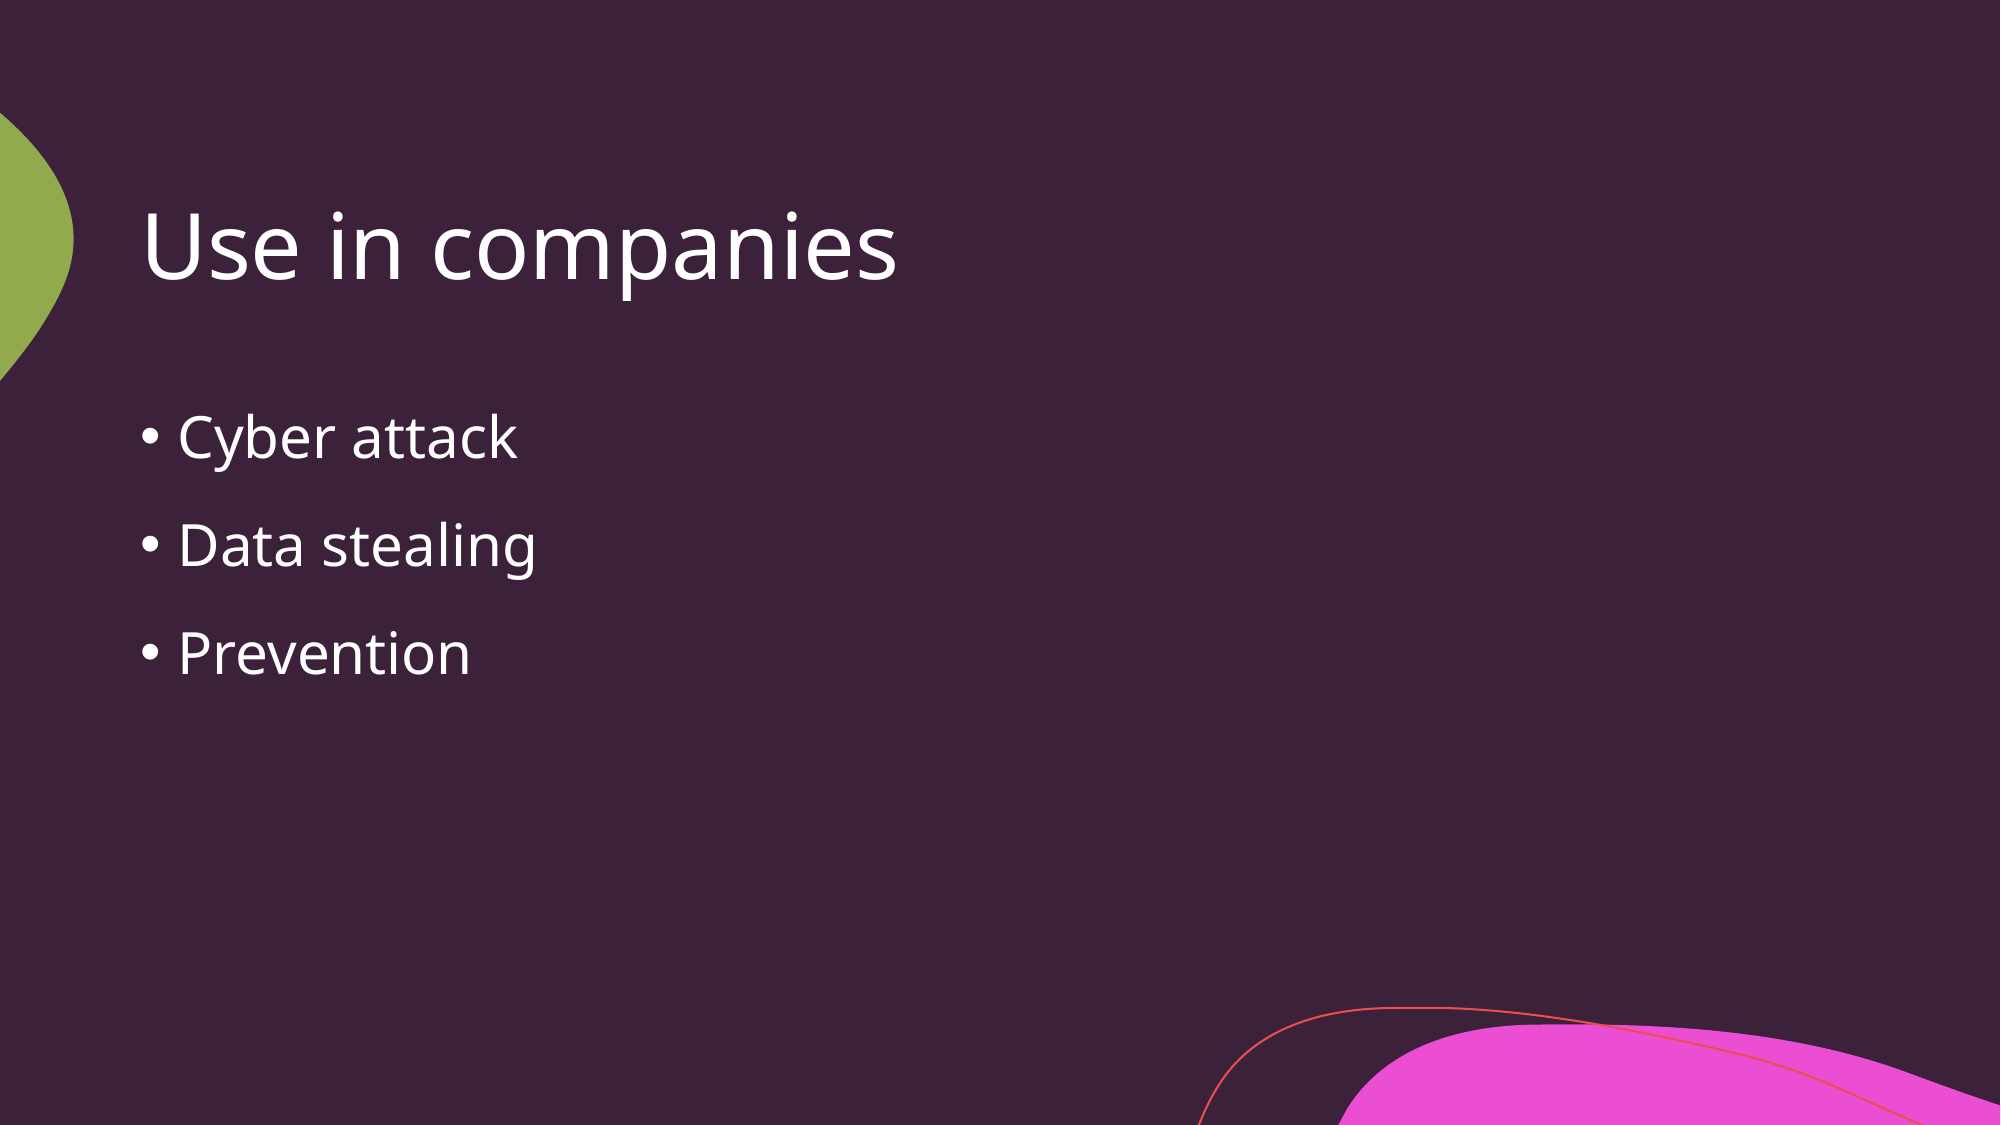

# Use in companies
Cyber attack
Data stealing
Prevention